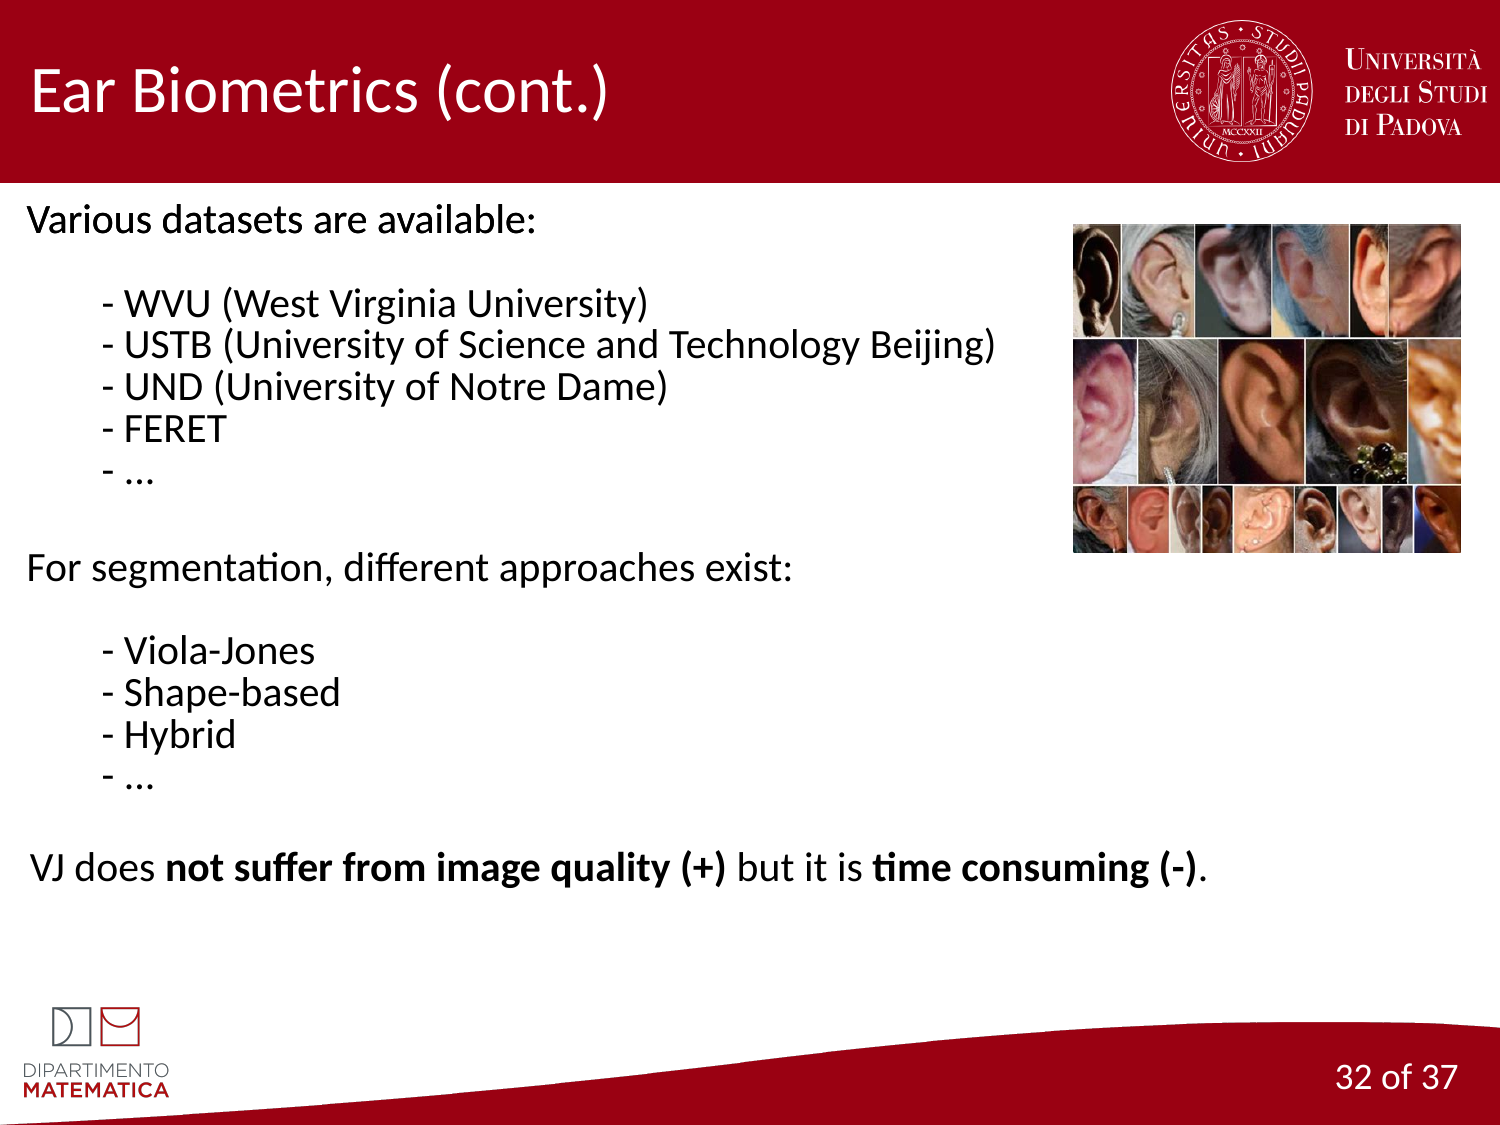

# Ear Biometrics (cont.)
Various datasets are available:
	- USTB (University of Science and Technology Beijing)
	- UND (University of Notre Dame)
	- FERET
	- ...
Various datasets are available:
	- WVU (West Virginia University)
For segmentation, different approaches exist:
	- Viola-Jones
	- Shape-based
	- Hybrid
	- ...
VJ does not suffer from image quality (+) but it is time consuming (-).
32 of 37